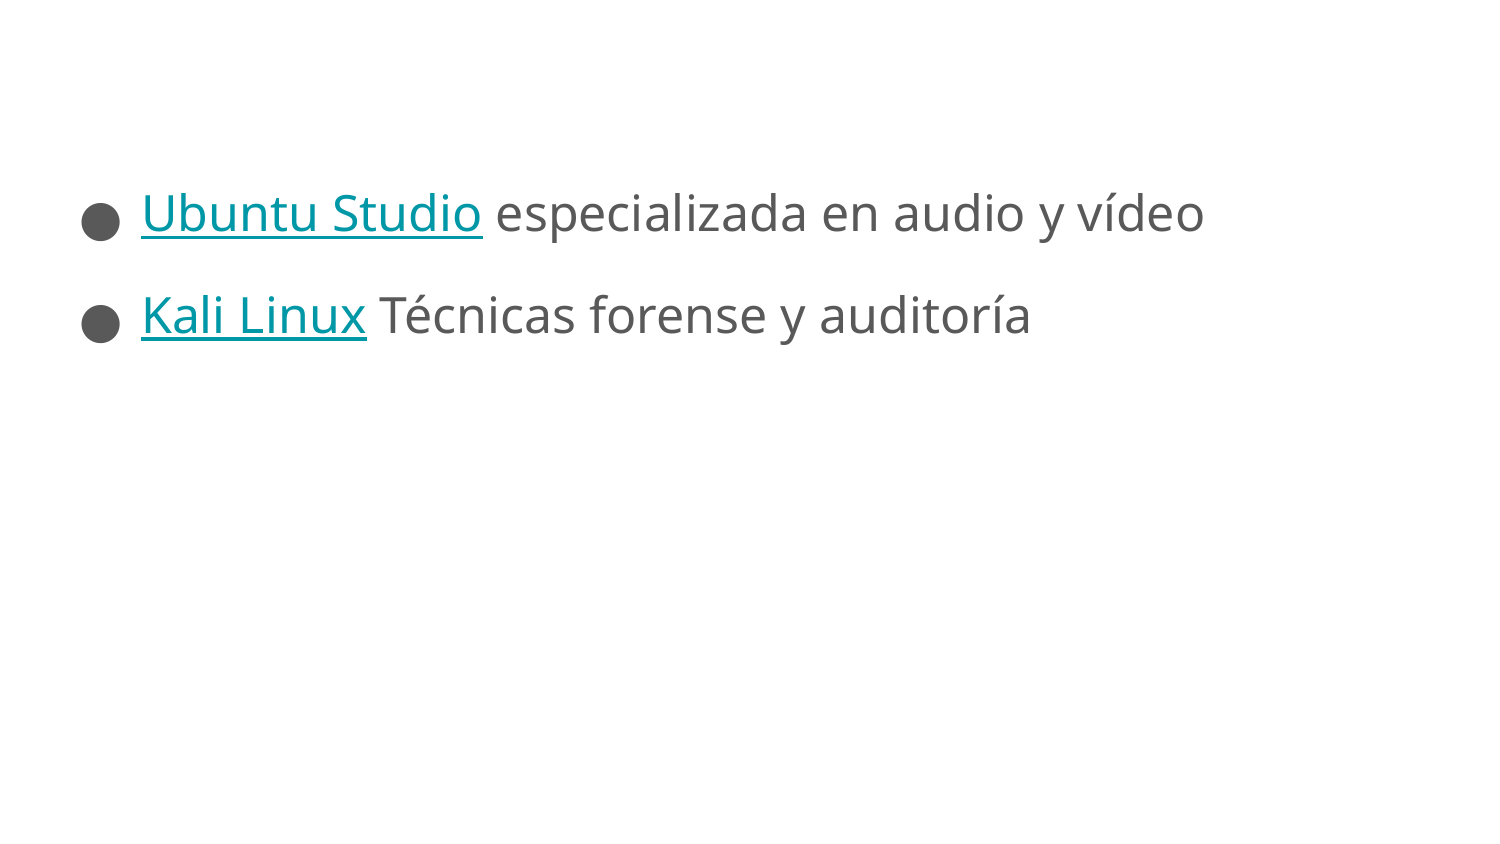

#
Ubuntu Studio especializada en audio y vídeo
Kali Linux Técnicas forense y auditoría